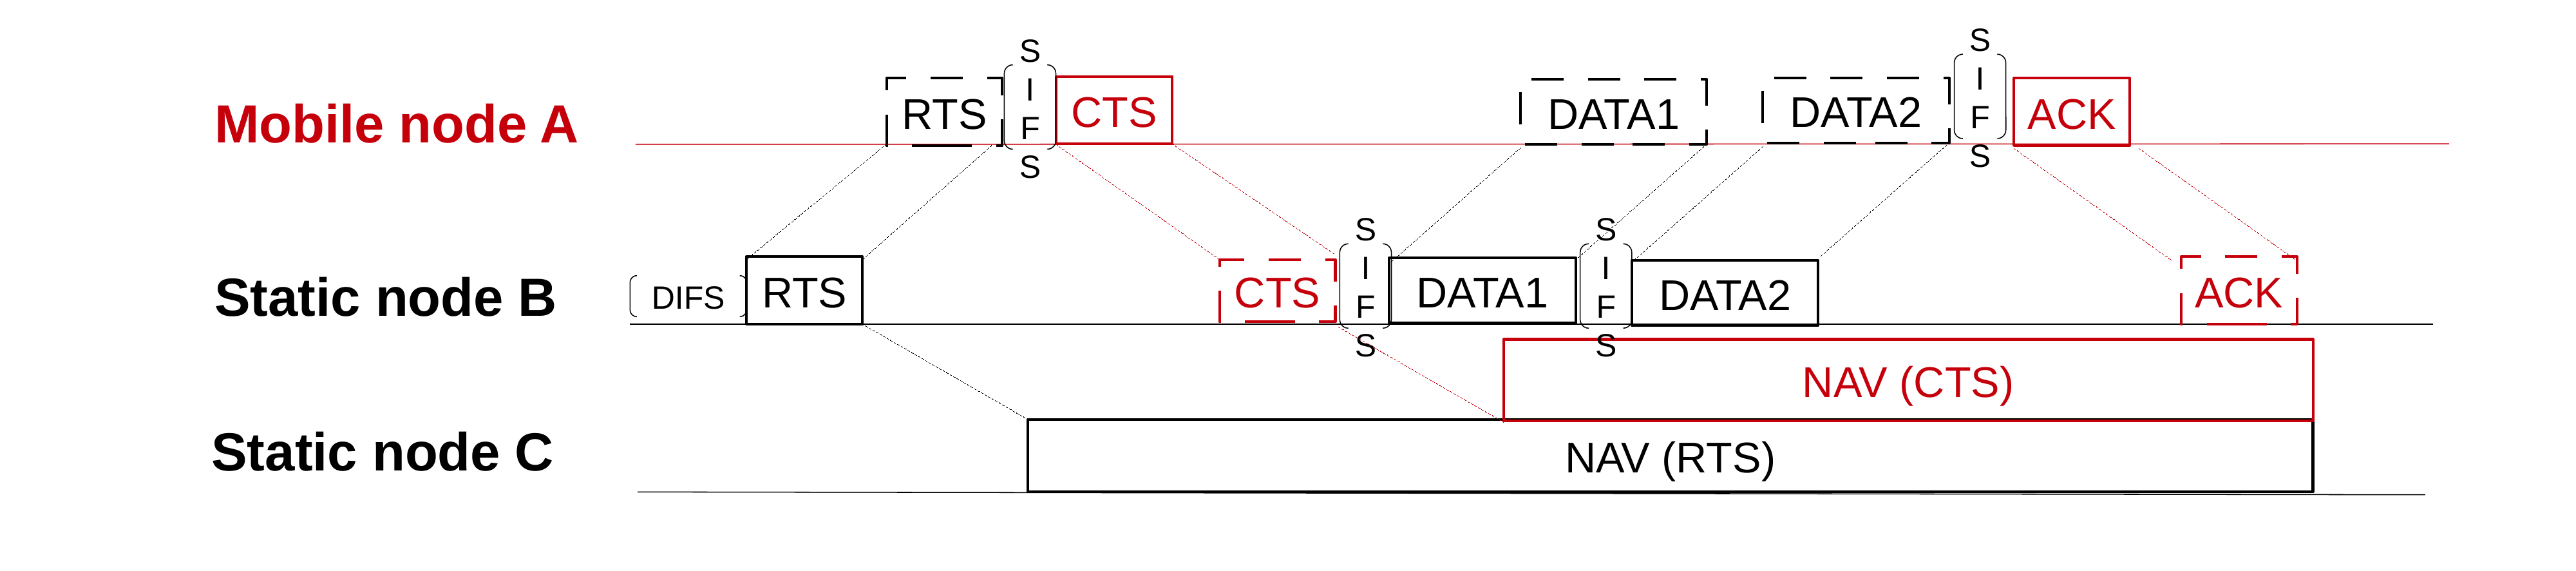

SIFS
SIFS
CTS
DATA2
ACK
RTS
DATA1
Mobile node A
SIFS
SIFS
RTS
ACK
DATA1
Static node B
CTS
DATA2
DIFS
NAV (CTS)
Static node C
NAV (RTS)